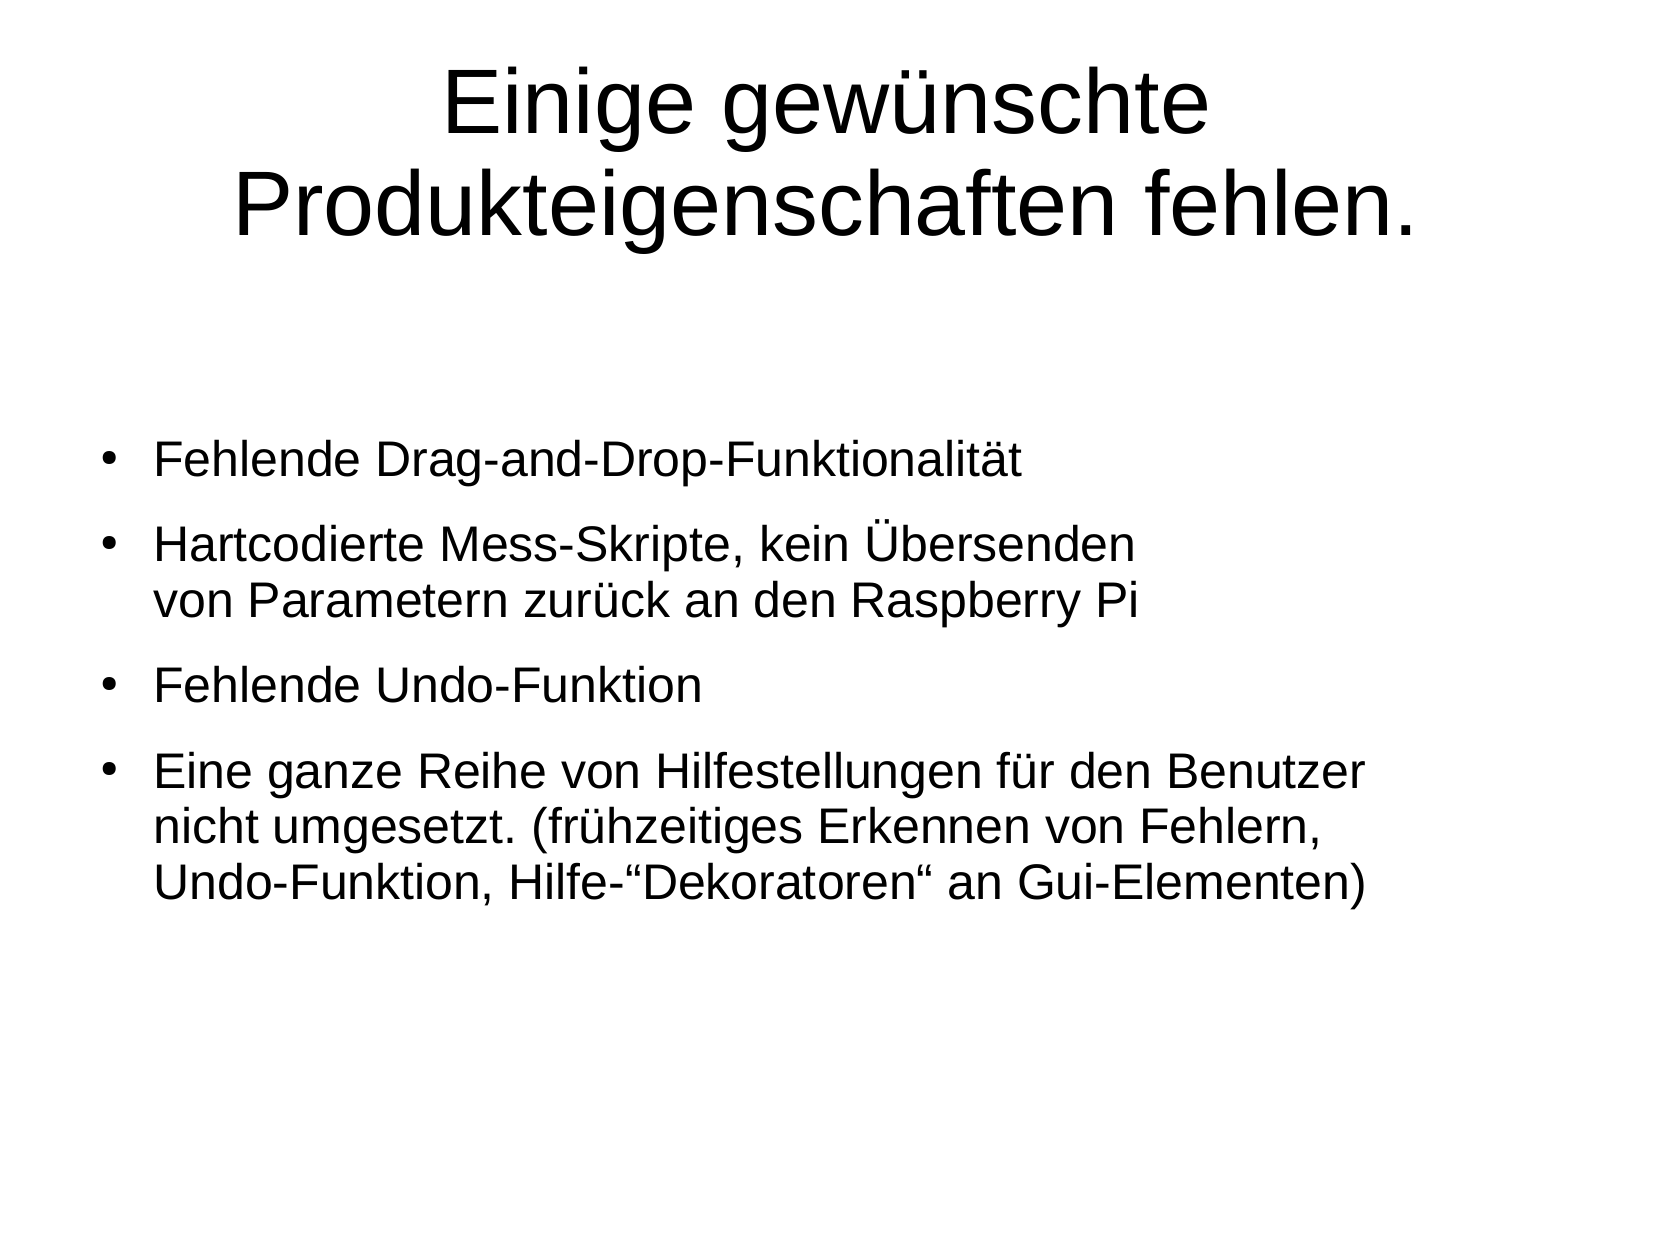

# Einige gewünschte Produkteigenschaften fehlen.
Fehlende Drag-and-Drop-Funktionalität
Hartcodierte Mess-Skripte, kein Übersenden
von Parametern zurück an den Raspberry Pi
Fehlende Undo-Funktion
Eine ganze Reihe von Hilfestellungen für den Benutzer
nicht umgesetzt. (frühzeitiges Erkennen von Fehlern,
Undo-Funktion, Hilfe-“Dekoratoren“ an Gui-Elementen)